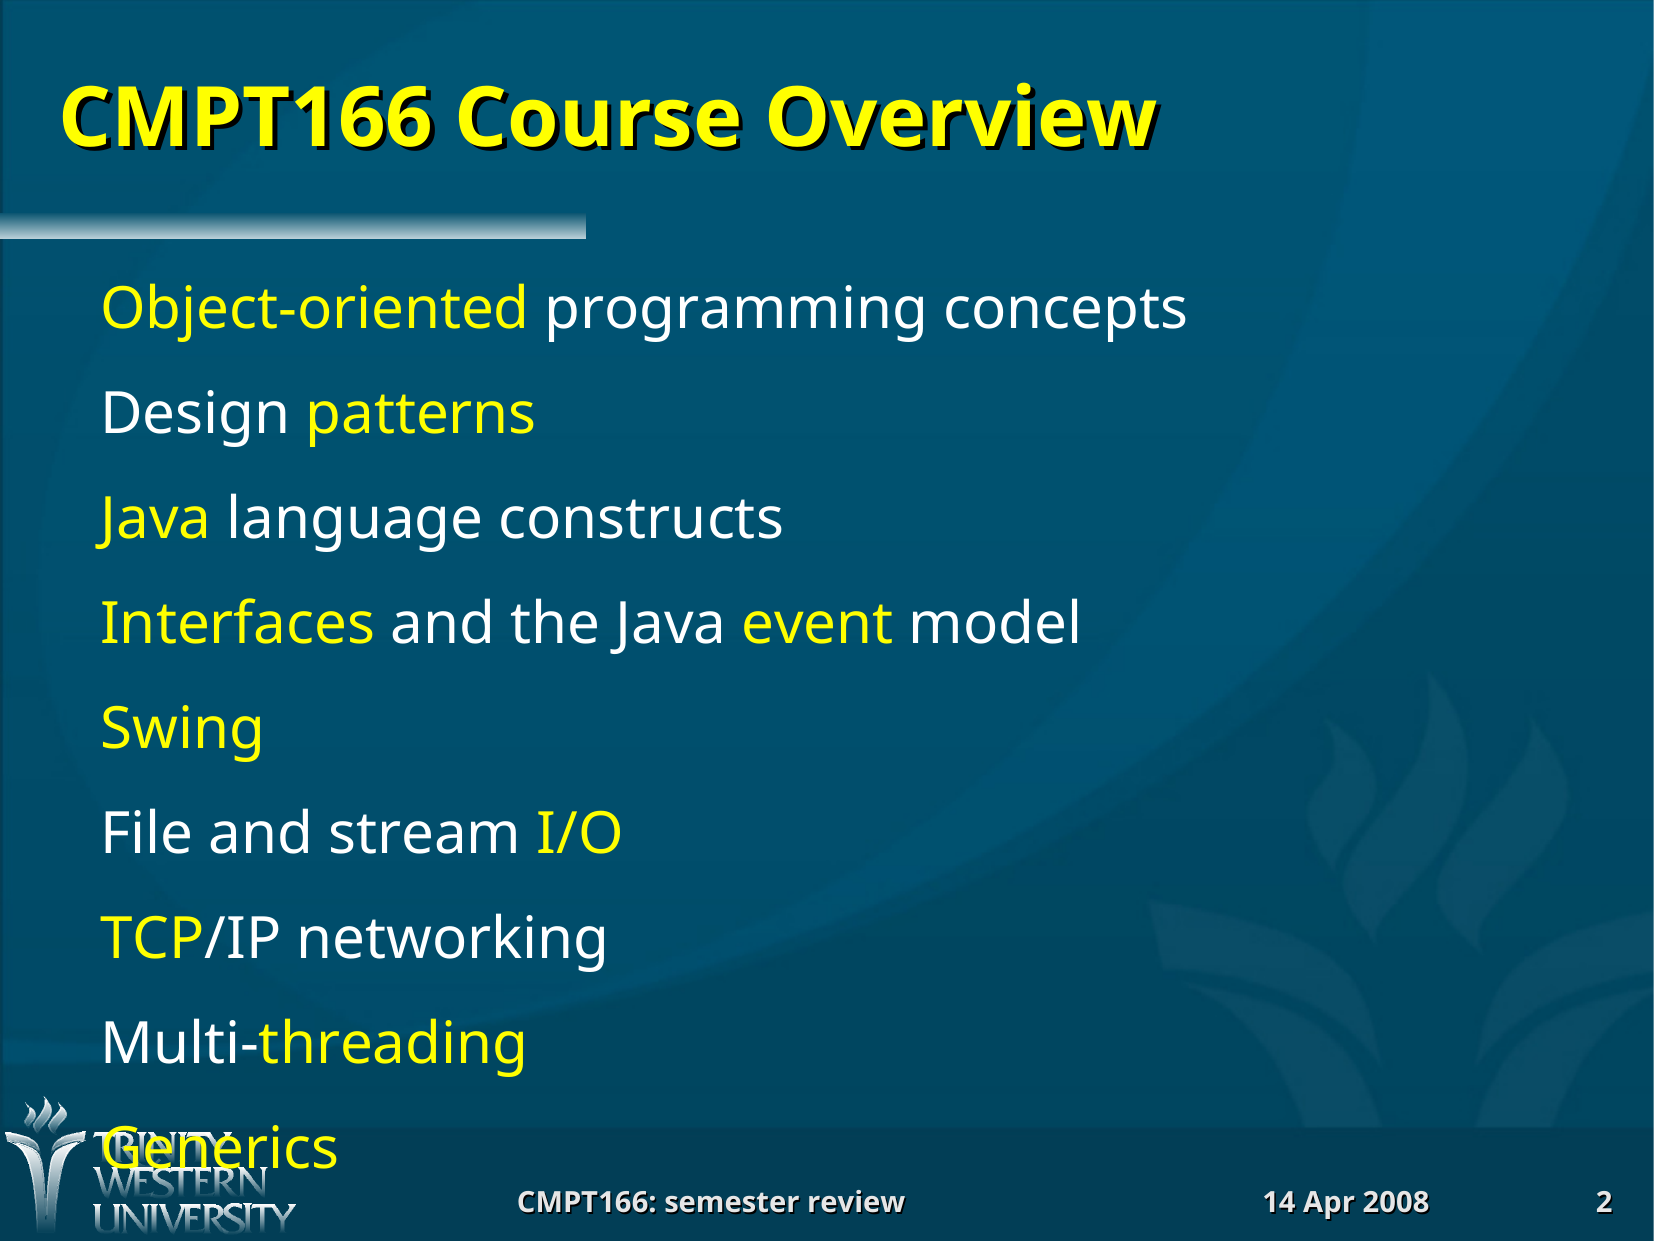

# CMPT166 Course Overview
Object-oriented programming concepts
Design patterns
Java language constructs
Interfaces and the Java event model
Swing
File and stream I/O
TCP/IP networking
Multi-threading
Generics
CMPT166: semester review
14 Apr 2008
2